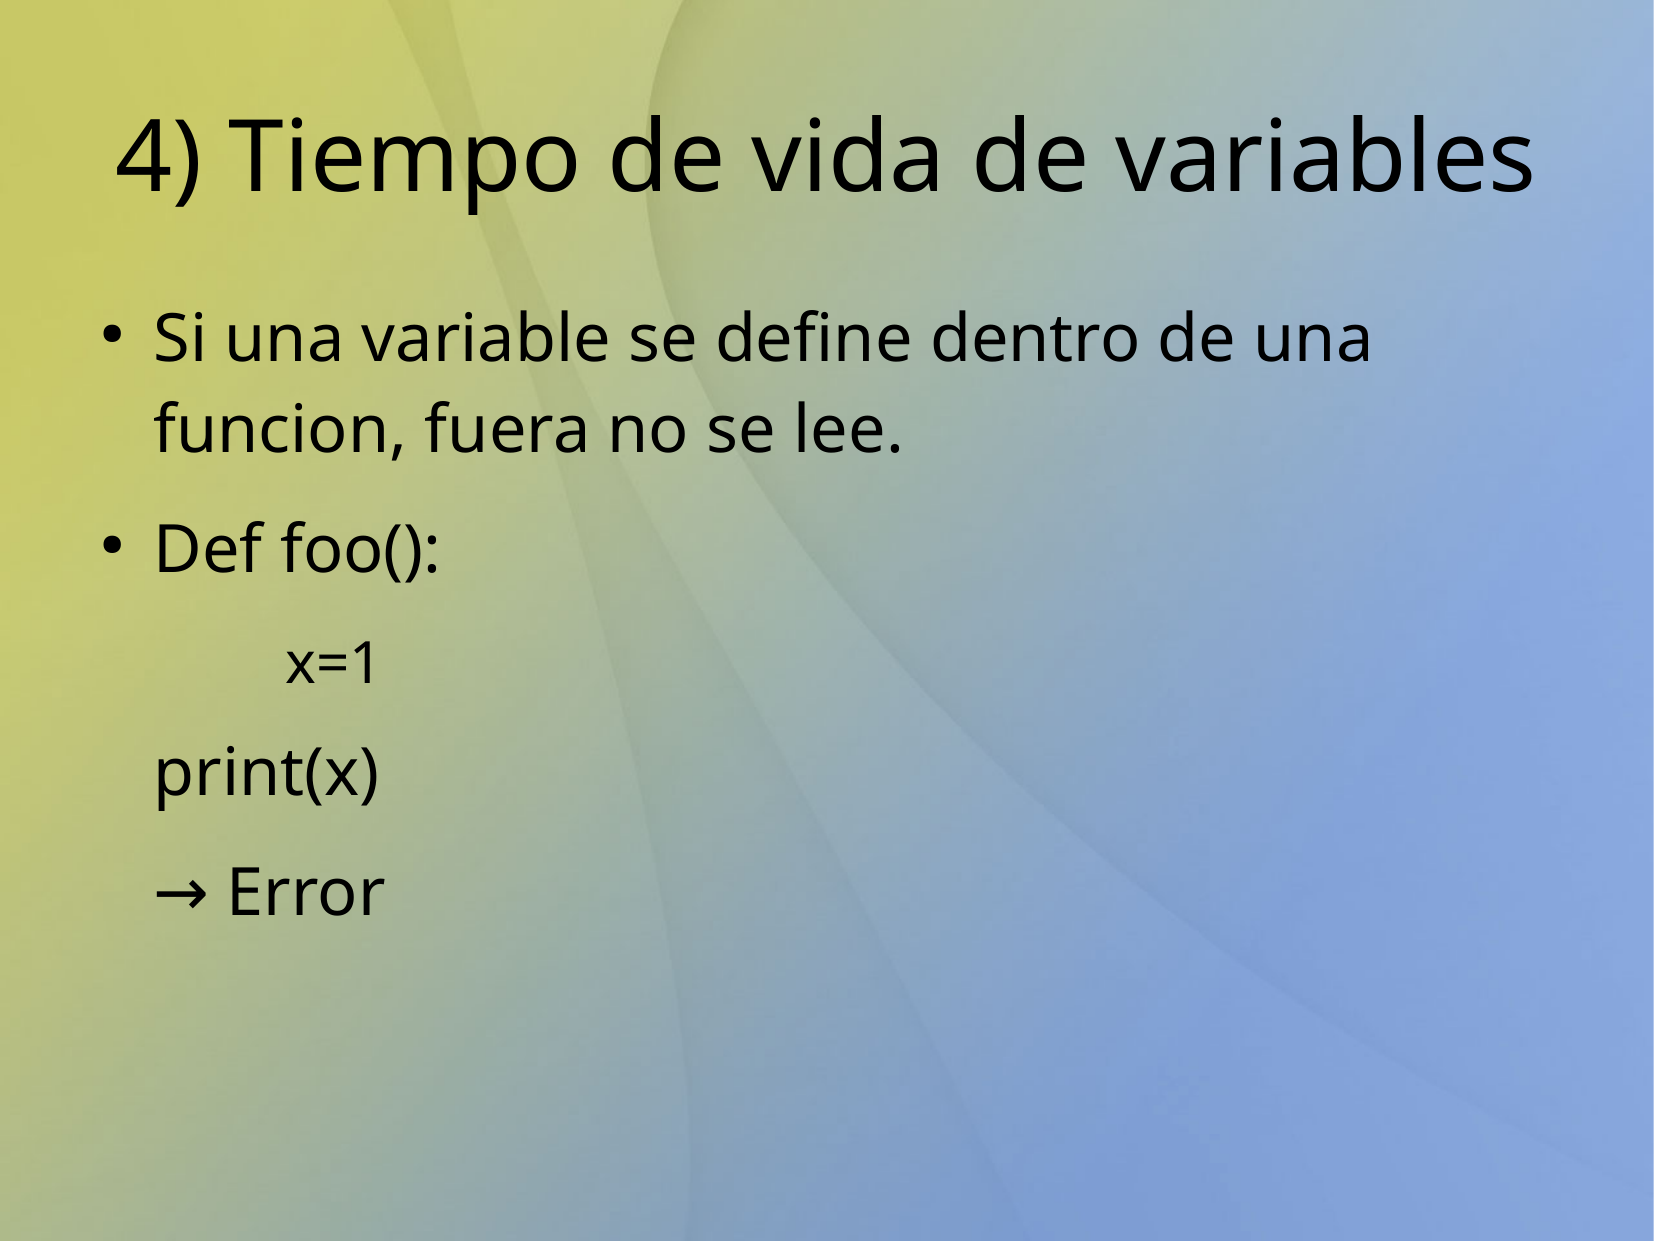

# 4) Tiempo de vida de variables
Si una variable se define dentro de una funcion, fuera no se lee.
Def foo():
 x=1
print(x)
→ Error